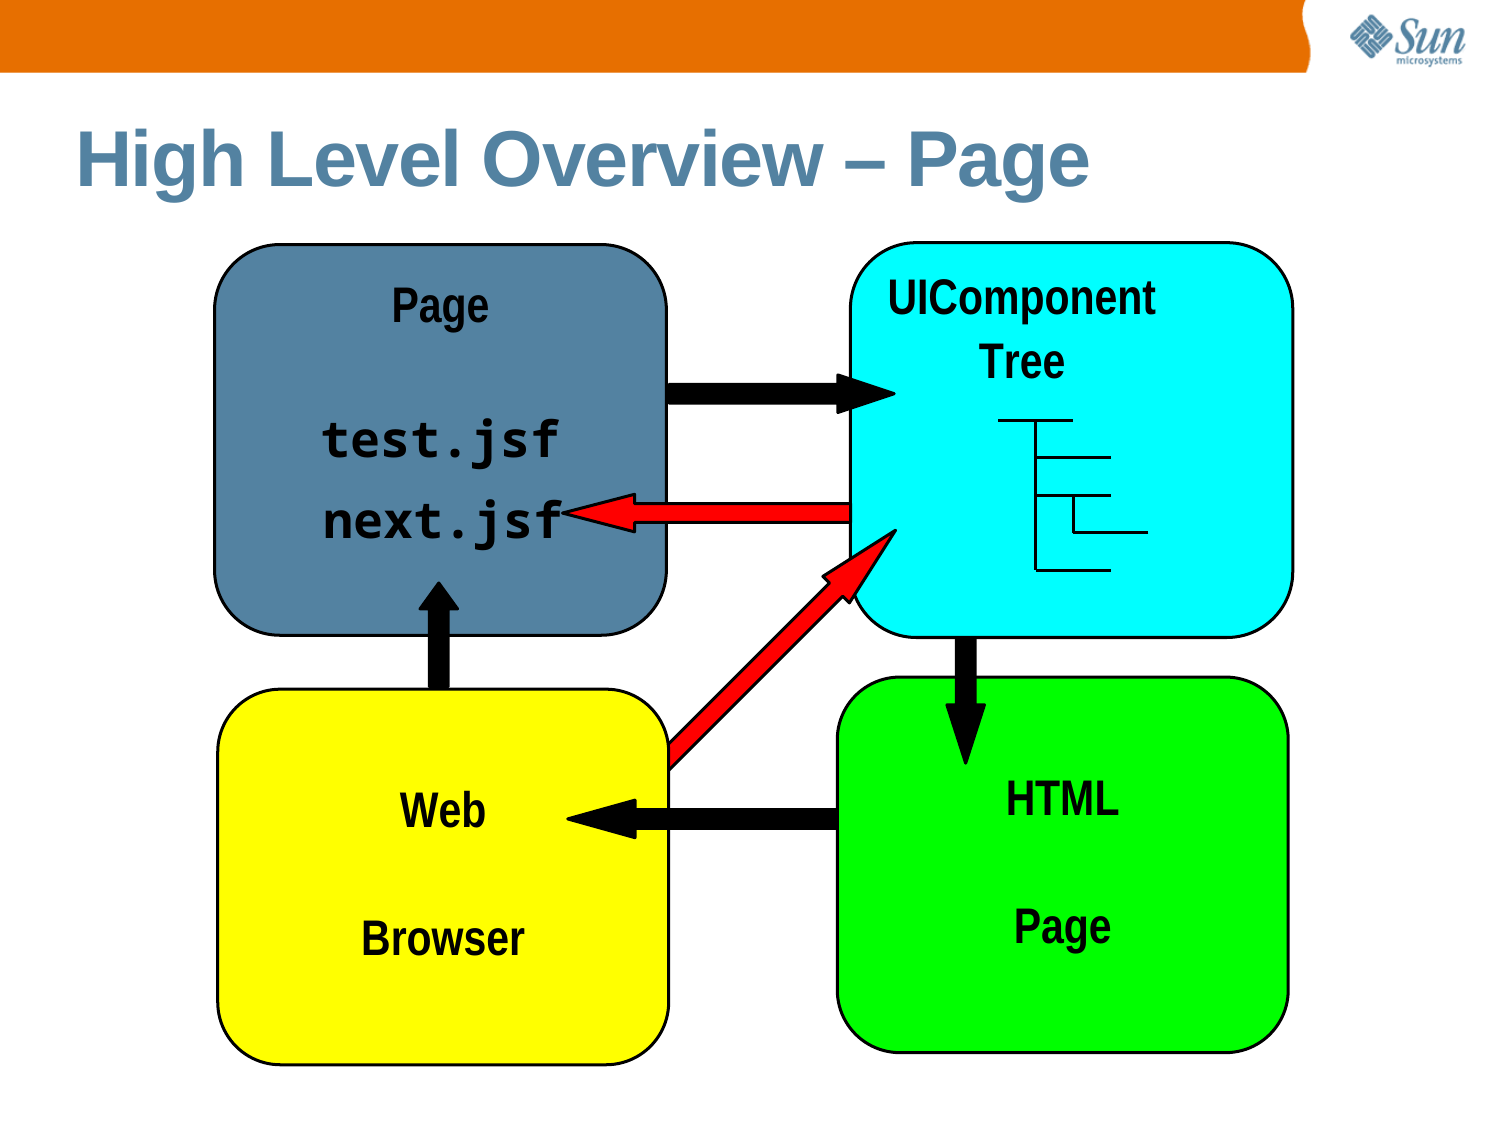

# High Level Overview – Page
Page
test.jsf
UIComponent
Tree
next.jsf
HTML
Page
Web
Browser